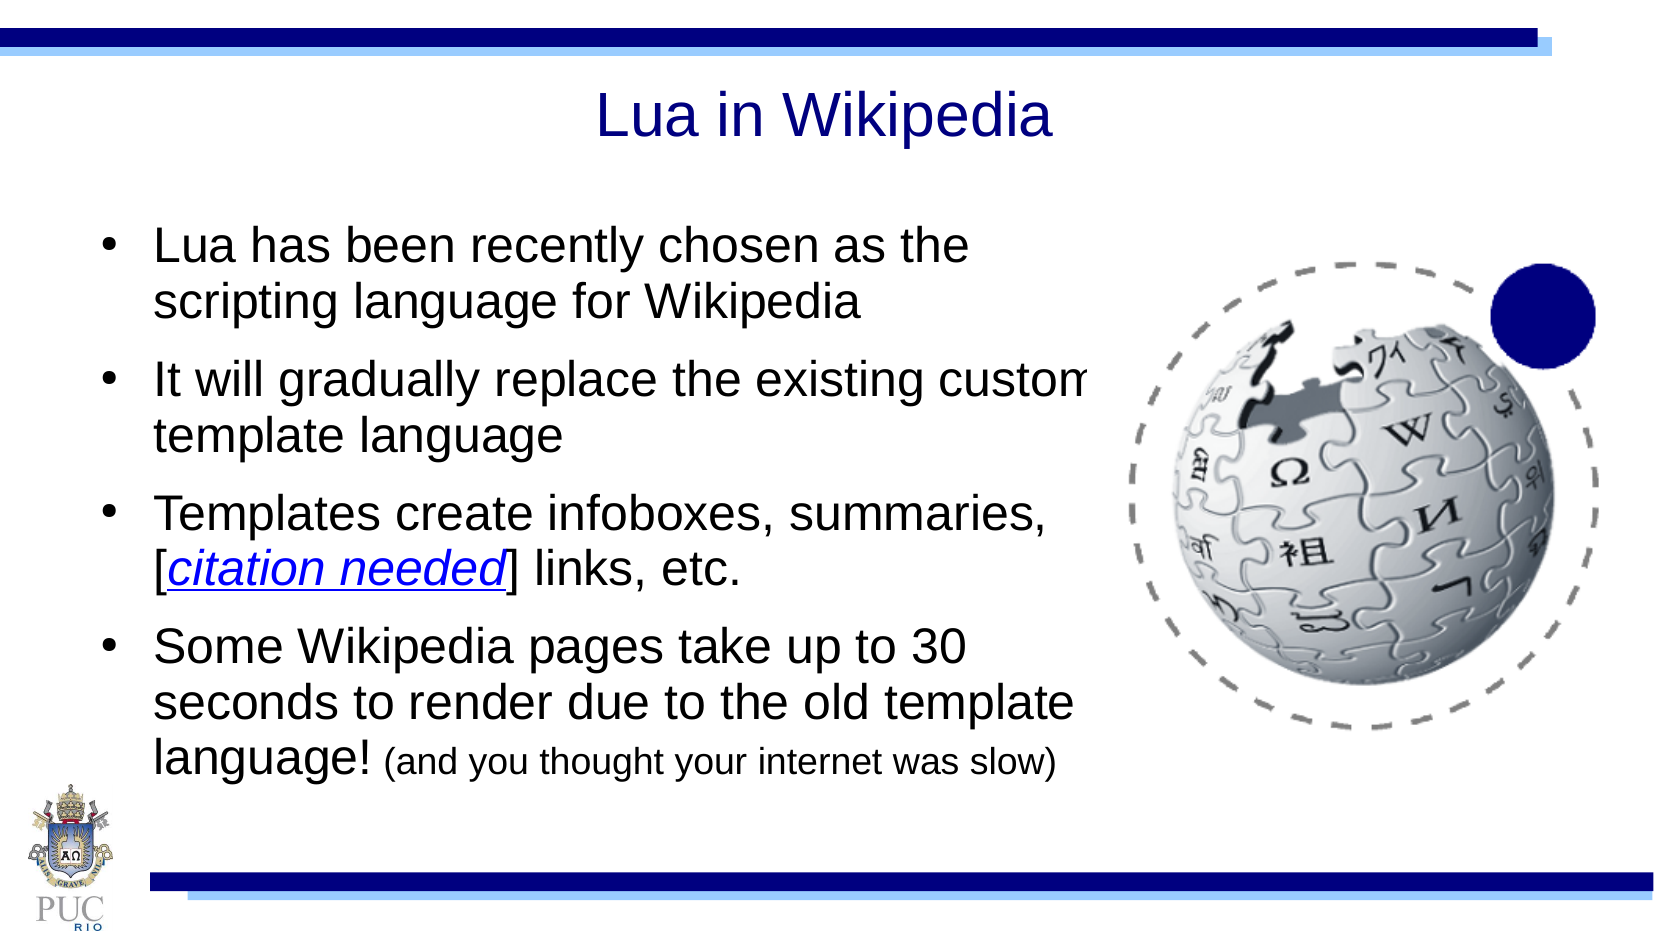

# Lua in Wikipedia
Lua has been recently chosen as the scripting language for Wikipedia
It will gradually replace the existing custom template language
Templates create infoboxes, summaries, [citation needed] links, etc.
Some Wikipedia pages take up to 30 seconds to render due to the old template
language! (and you thought your internet was slow)